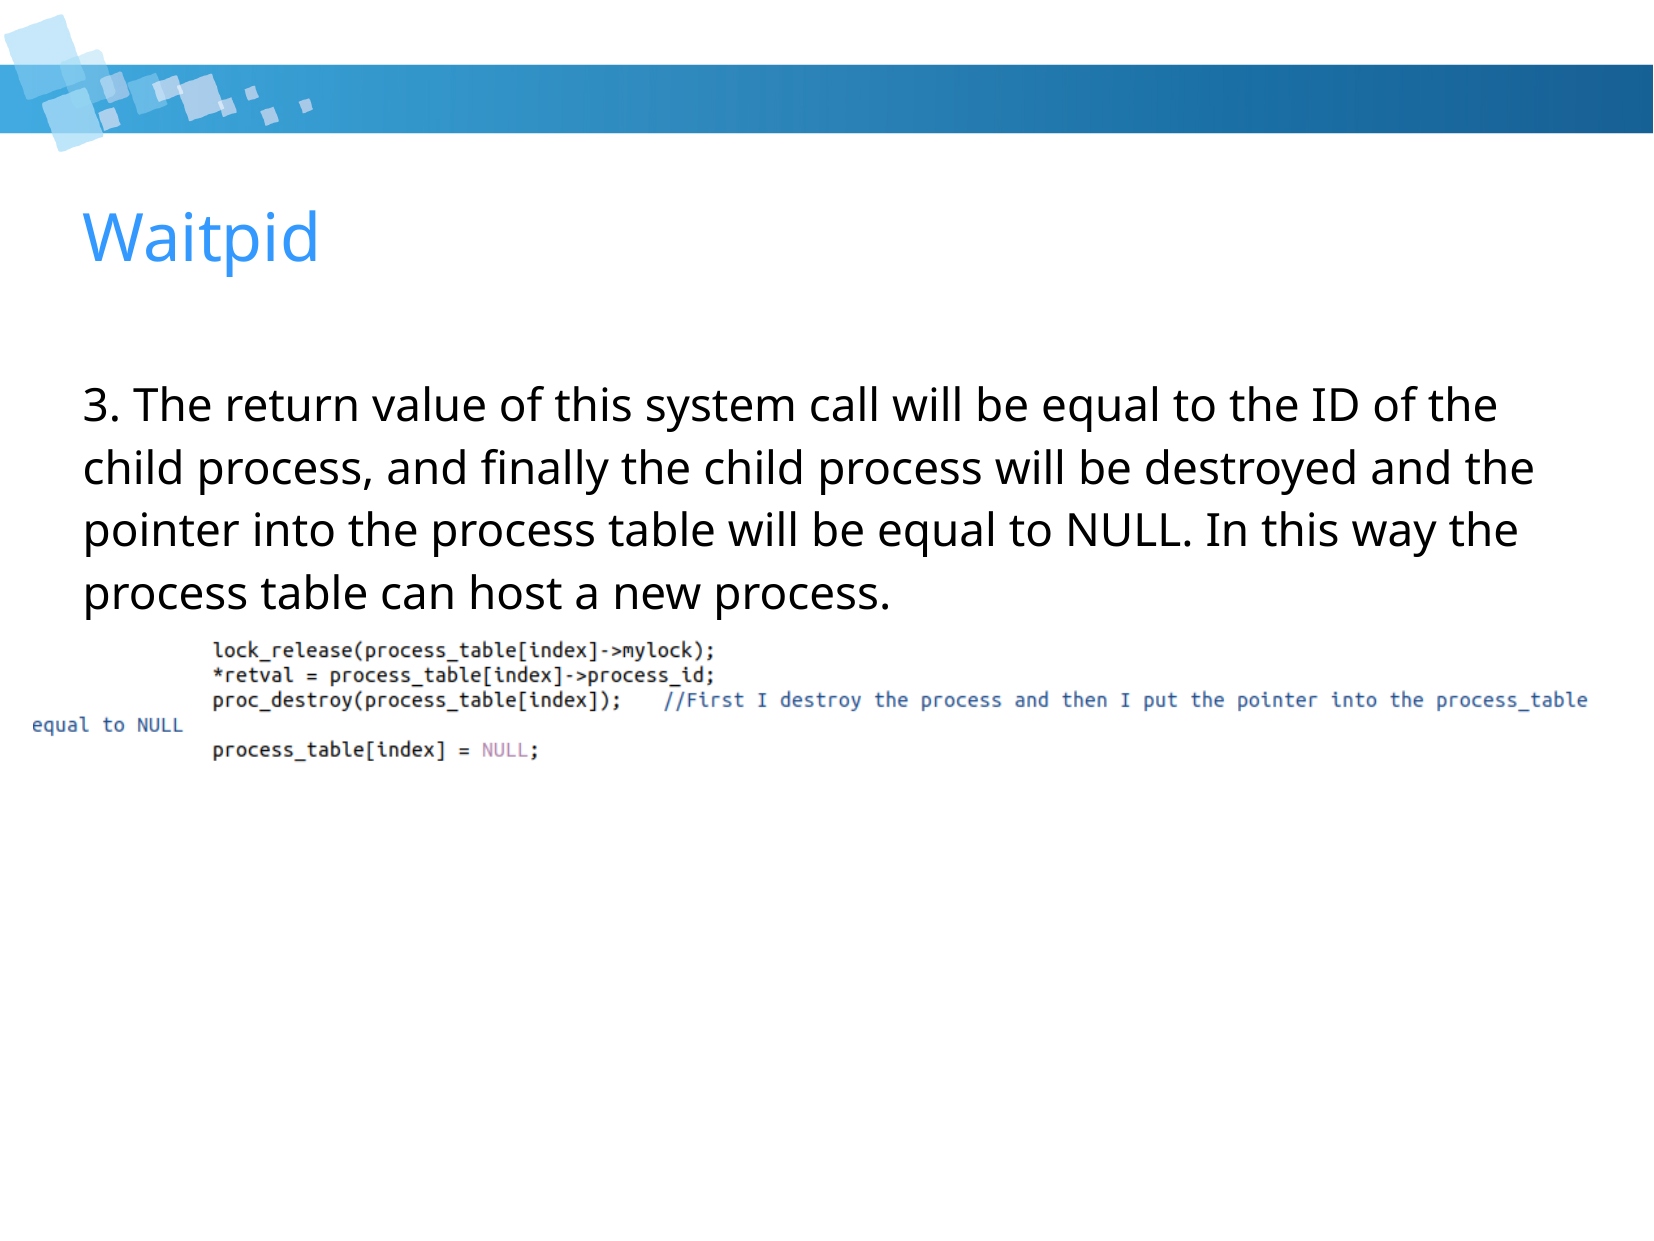

# Waitpid
3. The return value of this system call will be equal to the ID of the child process, and finally the child process will be destroyed and the pointer into the process table will be equal to NULL. In this way the process table can host a new process.